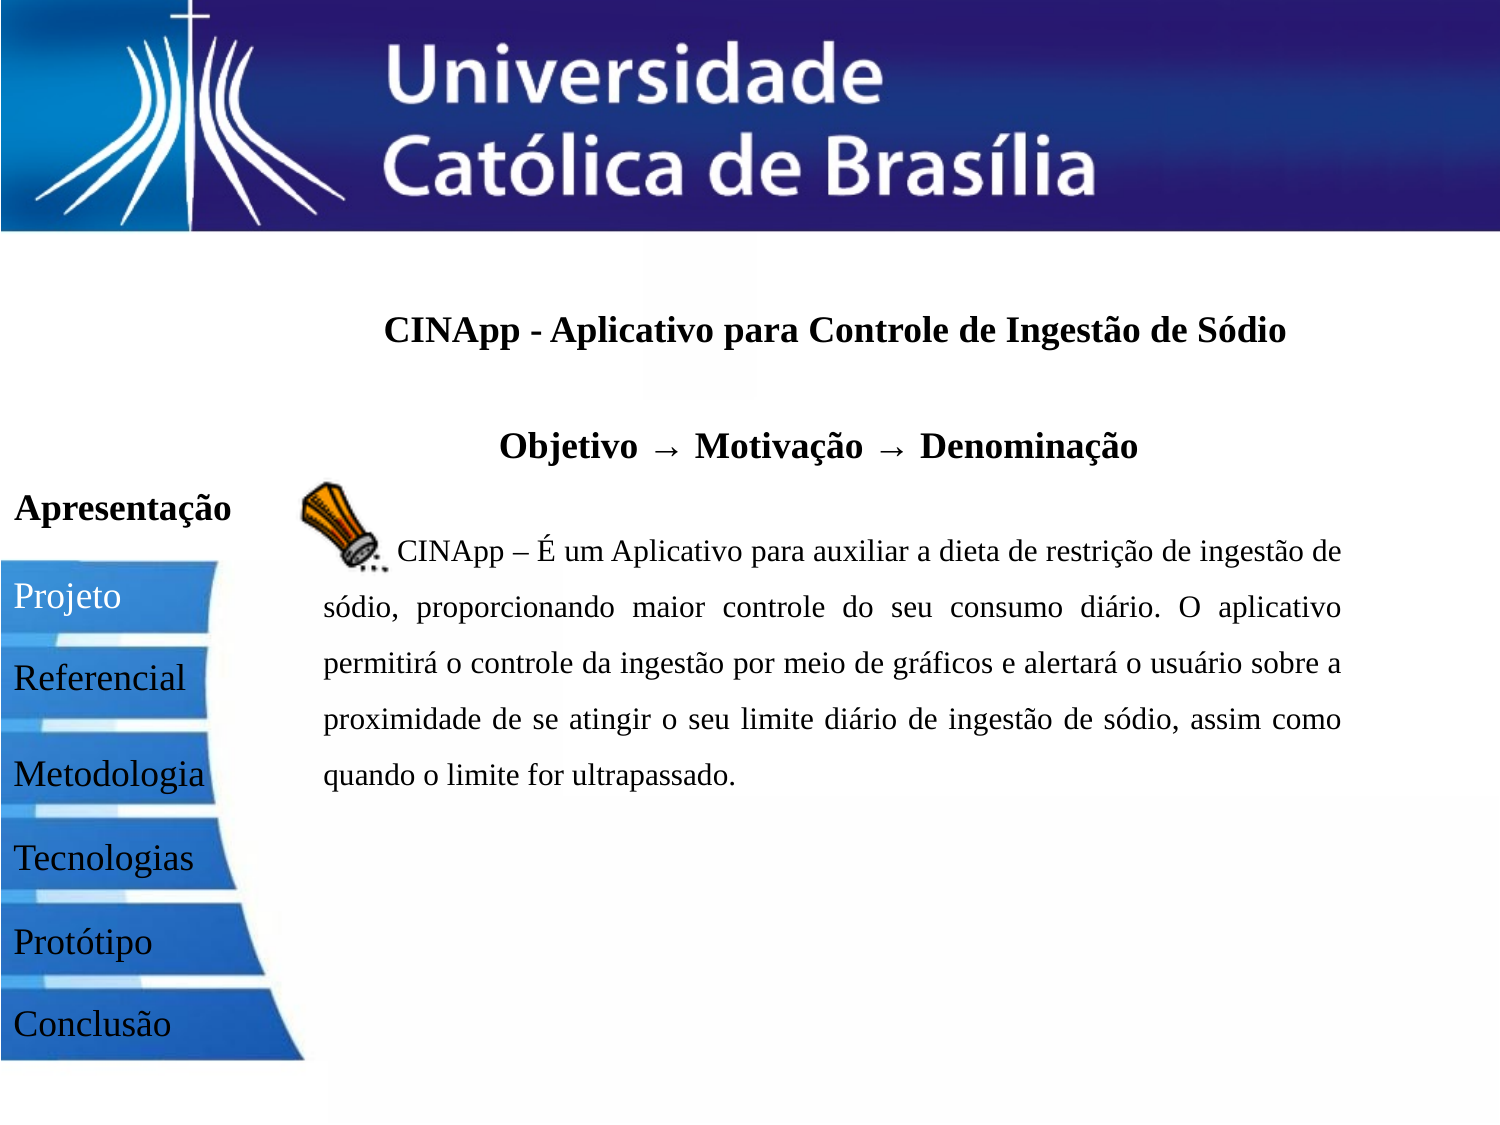

#
| CINApp - Aplicativo para Controle de Ingestão de Sódio |
| --- |
| Objetivo → Motivação → Denominação |
| --- |
	CINApp – É um Aplicativo para auxiliar a dieta de restrição de ingestão de sódio, proporcionando maior controle do seu consumo diário. O aplicativo permitirá o controle da ingestão por meio de gráficos e alertará o usuário sobre a proximidade de se atingir o seu limite diário de ingestão de sódio, assim como quando o limite for ultrapassado.
| Apresentação |
| --- |
| Projeto |
| --- |
| Referencial |
| Metodologia |
| Tecnologias |
| Protótipo |
| Conclusão |